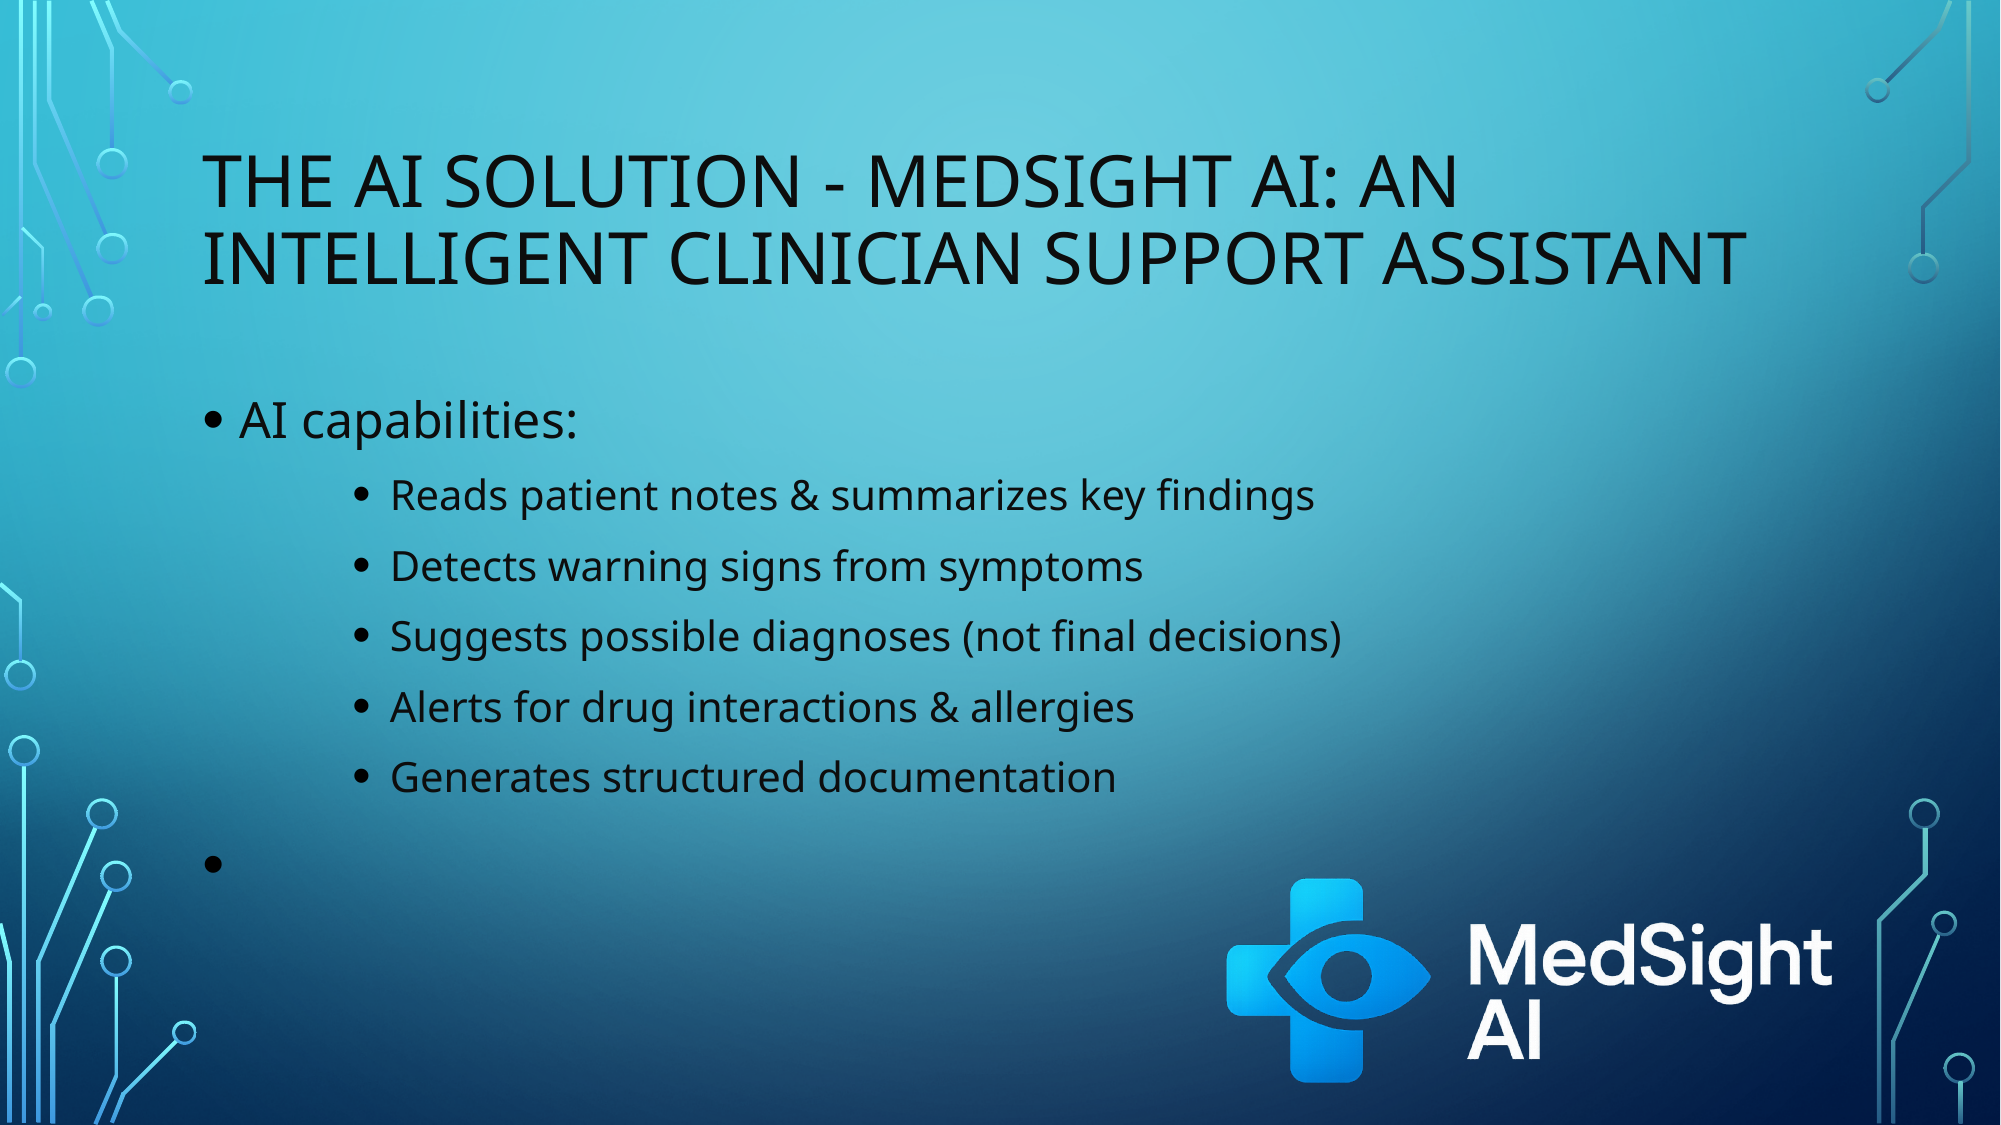

# The AI Solution - MedSight AI: An intelligent clinician support assistant
AI capabilities:
Reads patient notes & summarizes key findings
Detects warning signs from symptoms
Suggests possible diagnoses (not final decisions)
Alerts for drug interactions & allergies
Generates structured documentation